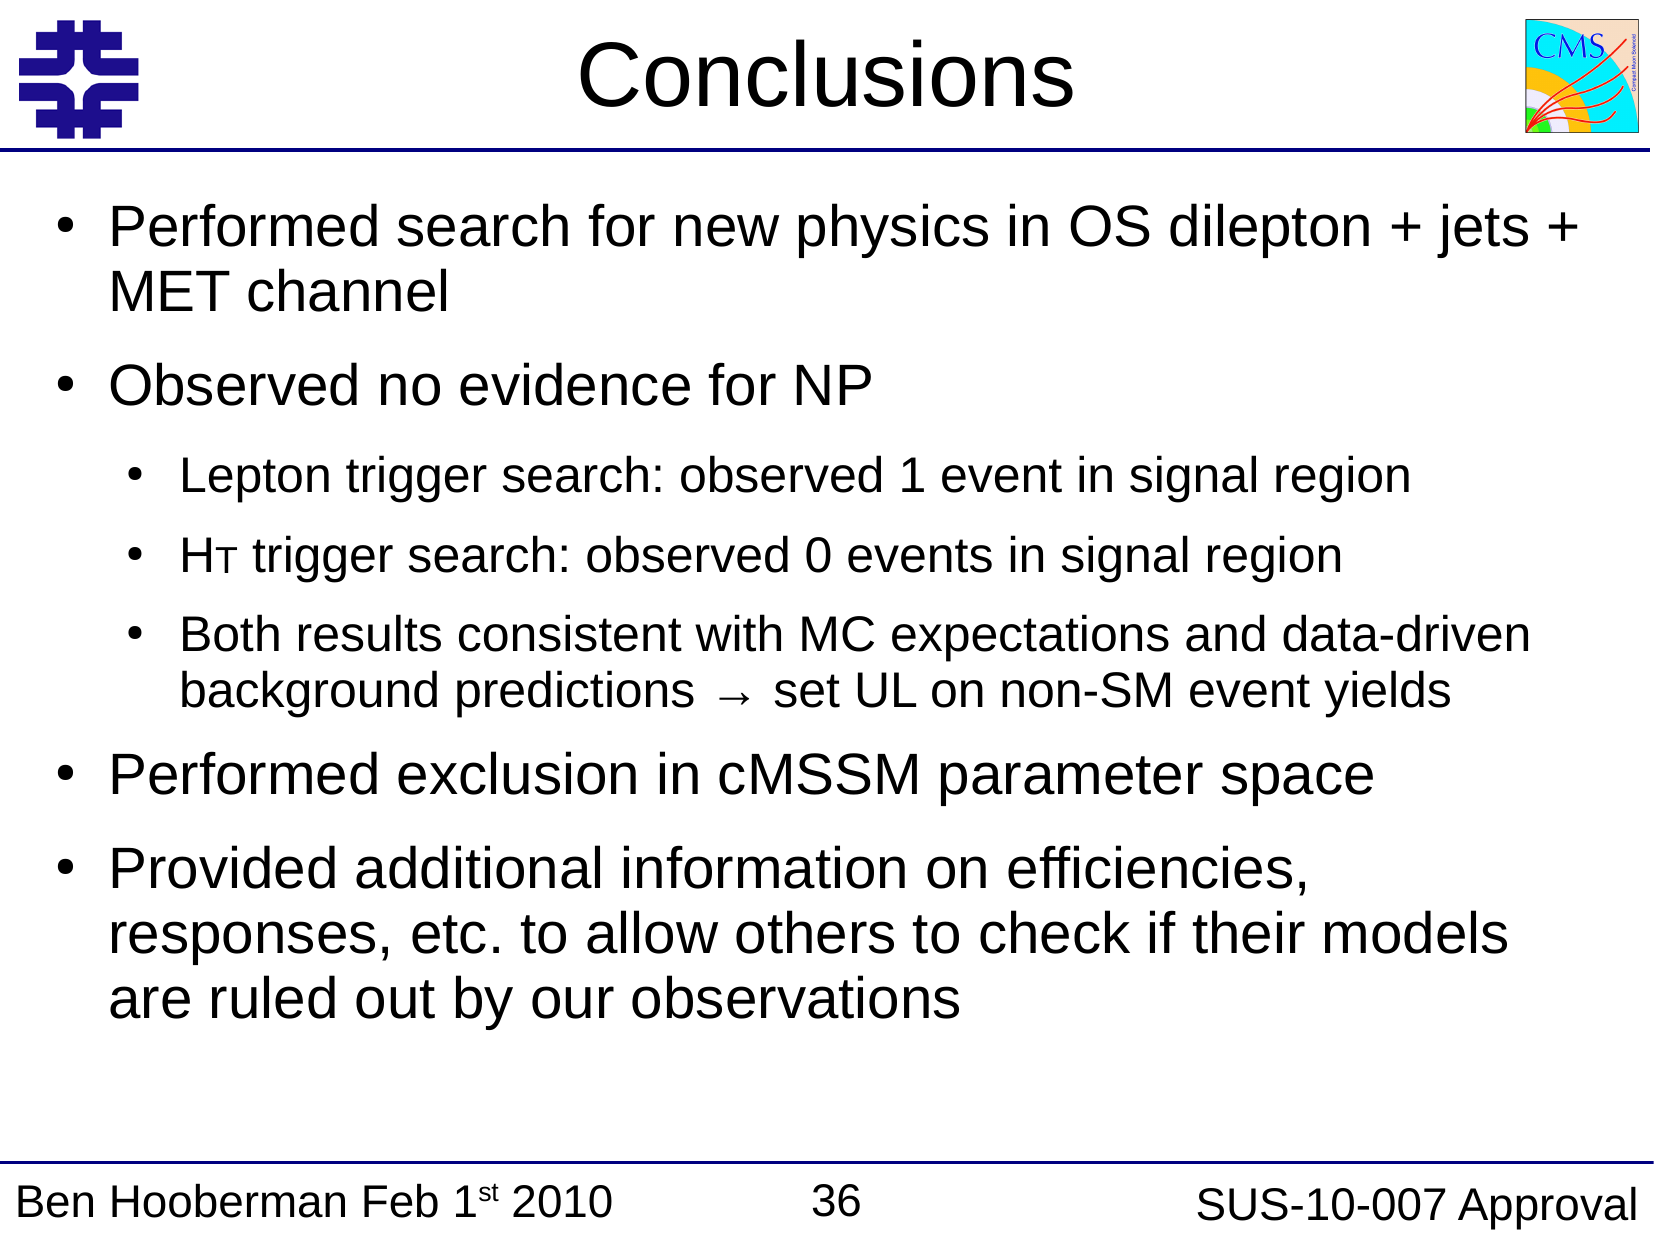

# Conclusions
Performed search for new physics in OS dilepton + jets + MET channel
Observed no evidence for NP
Lepton trigger search: observed 1 event in signal region
HT trigger search: observed 0 events in signal region
Both results consistent with MC expectations and data-driven background predictions → set UL on non-SM event yields
Performed exclusion in cMSSM parameter space
Provided additional information on efficiencies, responses, etc. to allow others to check if their models are ruled out by our observations
36